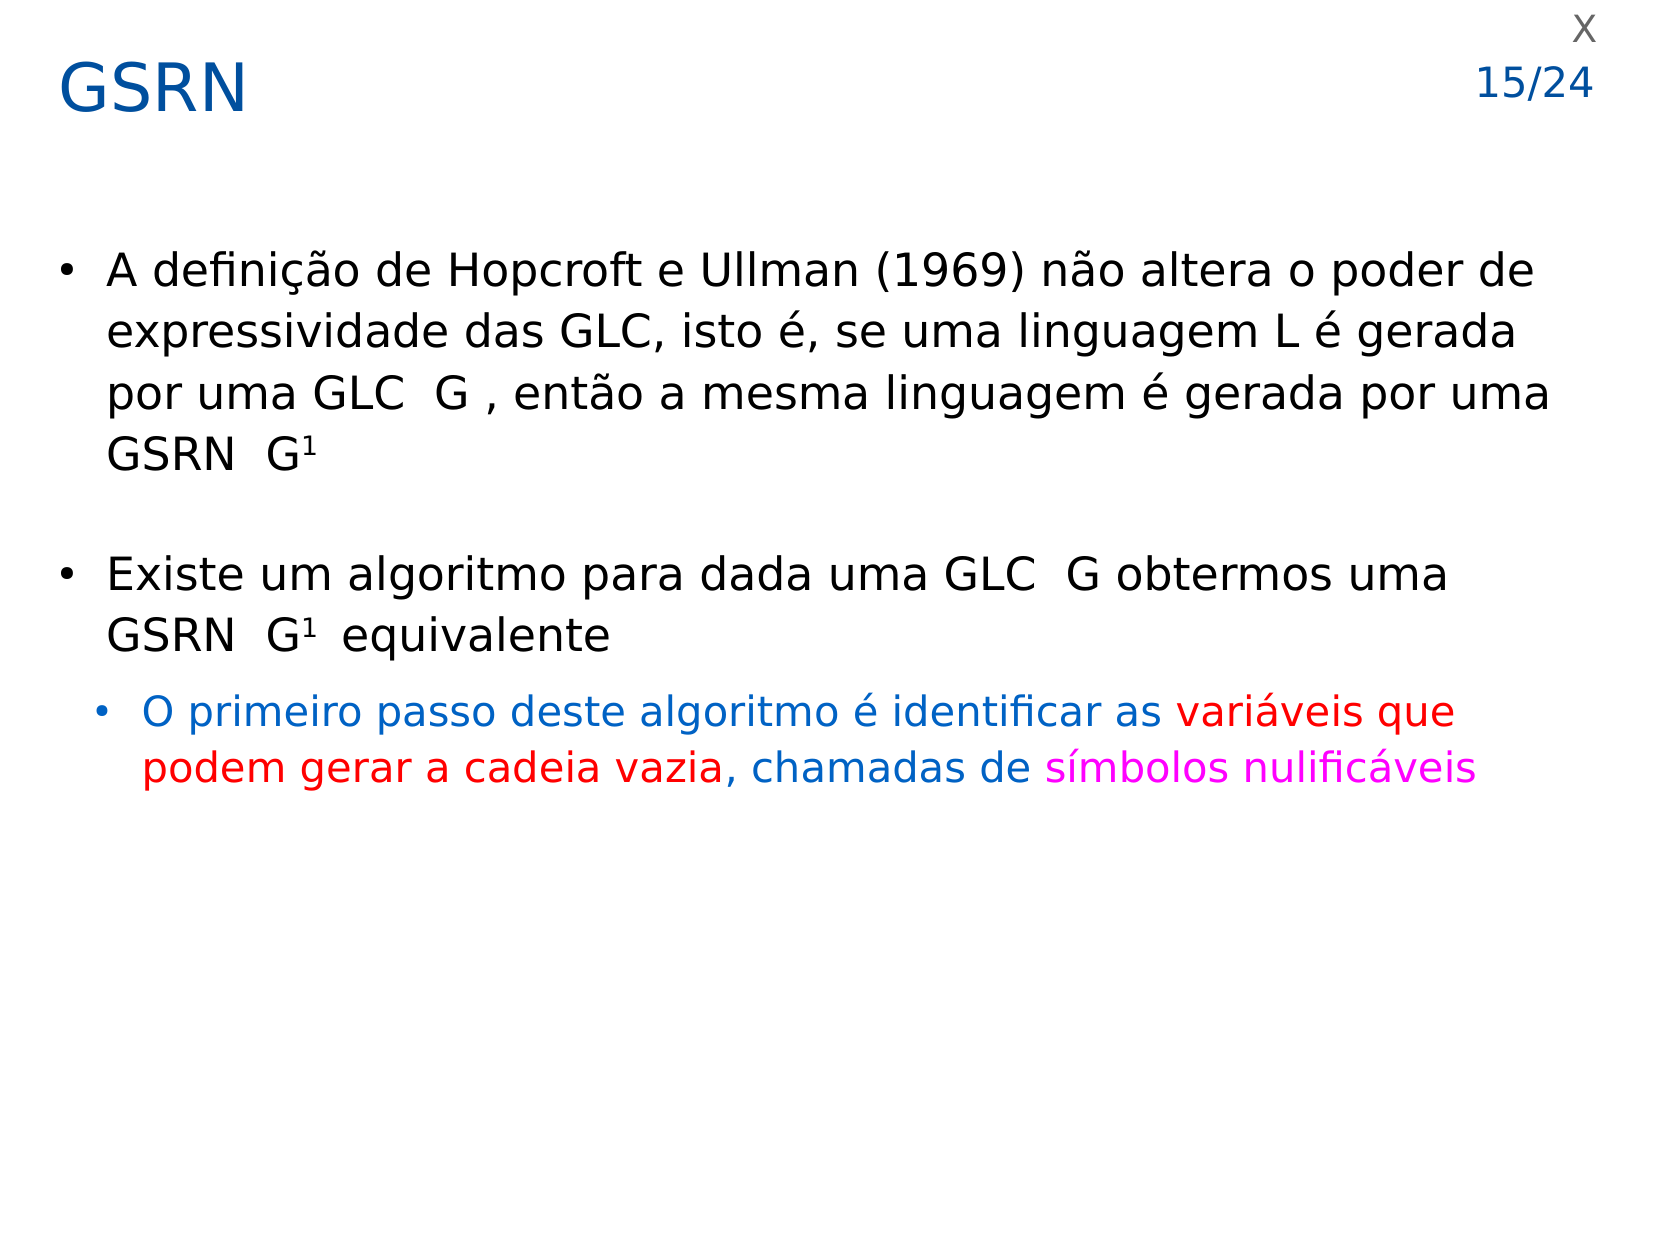

X
# GSRN
15
A definição de Hopcroft e Ullman (1969) não altera o poder de expressividade das GLC, isto é, se uma linguagem L é gerada por uma GLC G , então a mesma linguagem é gerada por uma GSRN G1
Existe um algoritmo para dada uma GLC G obtermos uma GSRN G1 equivalente
O primeiro passo deste algoritmo é identificar as variáveis que podem gerar a cadeia vazia, chamadas de símbolos nulificáveis